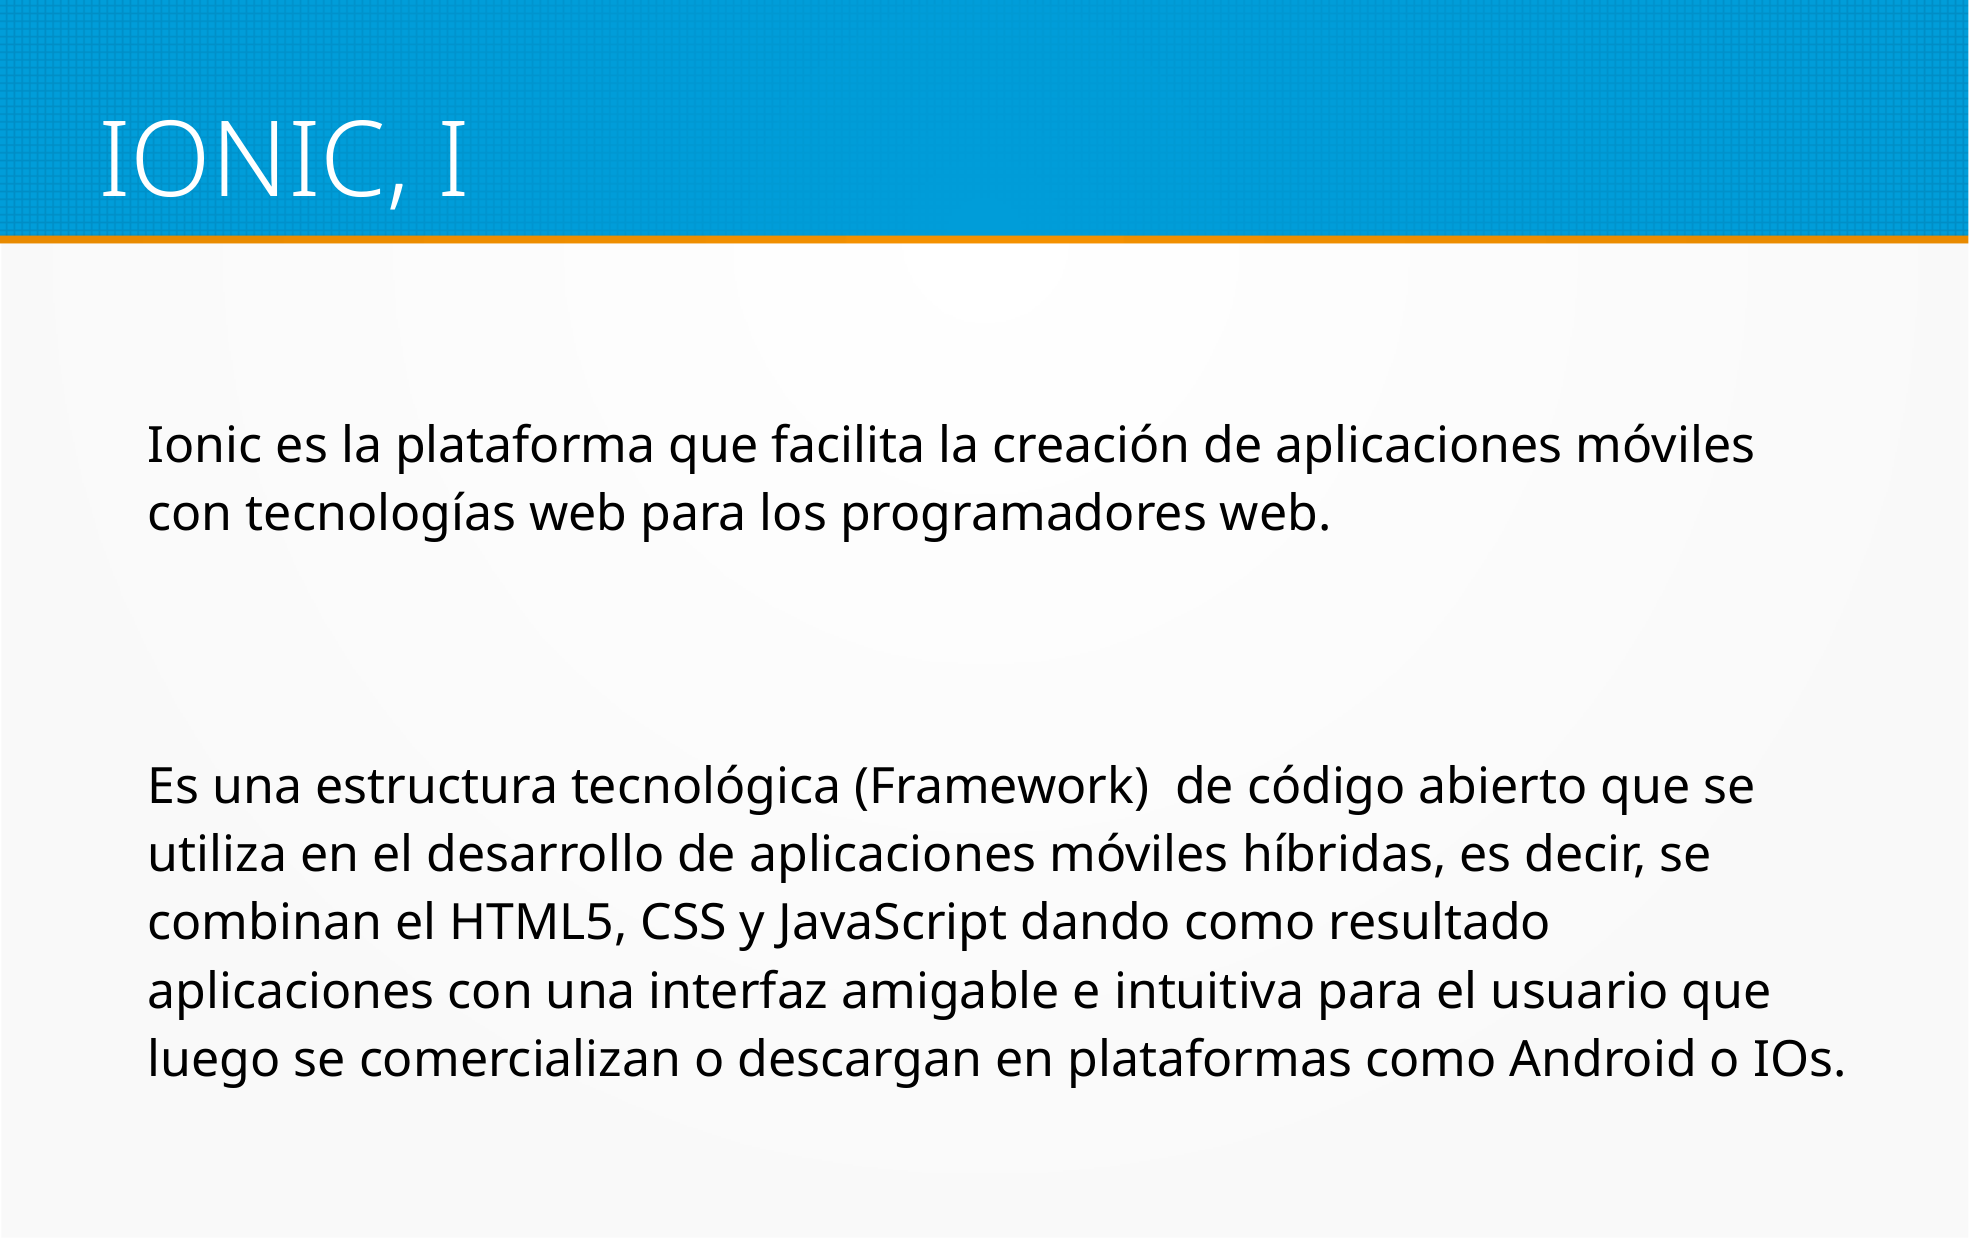

# IONIC, I
Ionic es la plataforma que facilita la creación de aplicaciones móviles con tecnologías web para los programadores web.
Es una estructura tecnológica (Framework) de código abierto que se utiliza en el desarrollo de aplicaciones móviles híbridas, es decir, se combinan el HTML5, CSS y JavaScript dando como resultado aplicaciones con una interfaz amigable e intuitiva para el usuario que luego se comercializan o descargan en plataformas como Android o IOs.